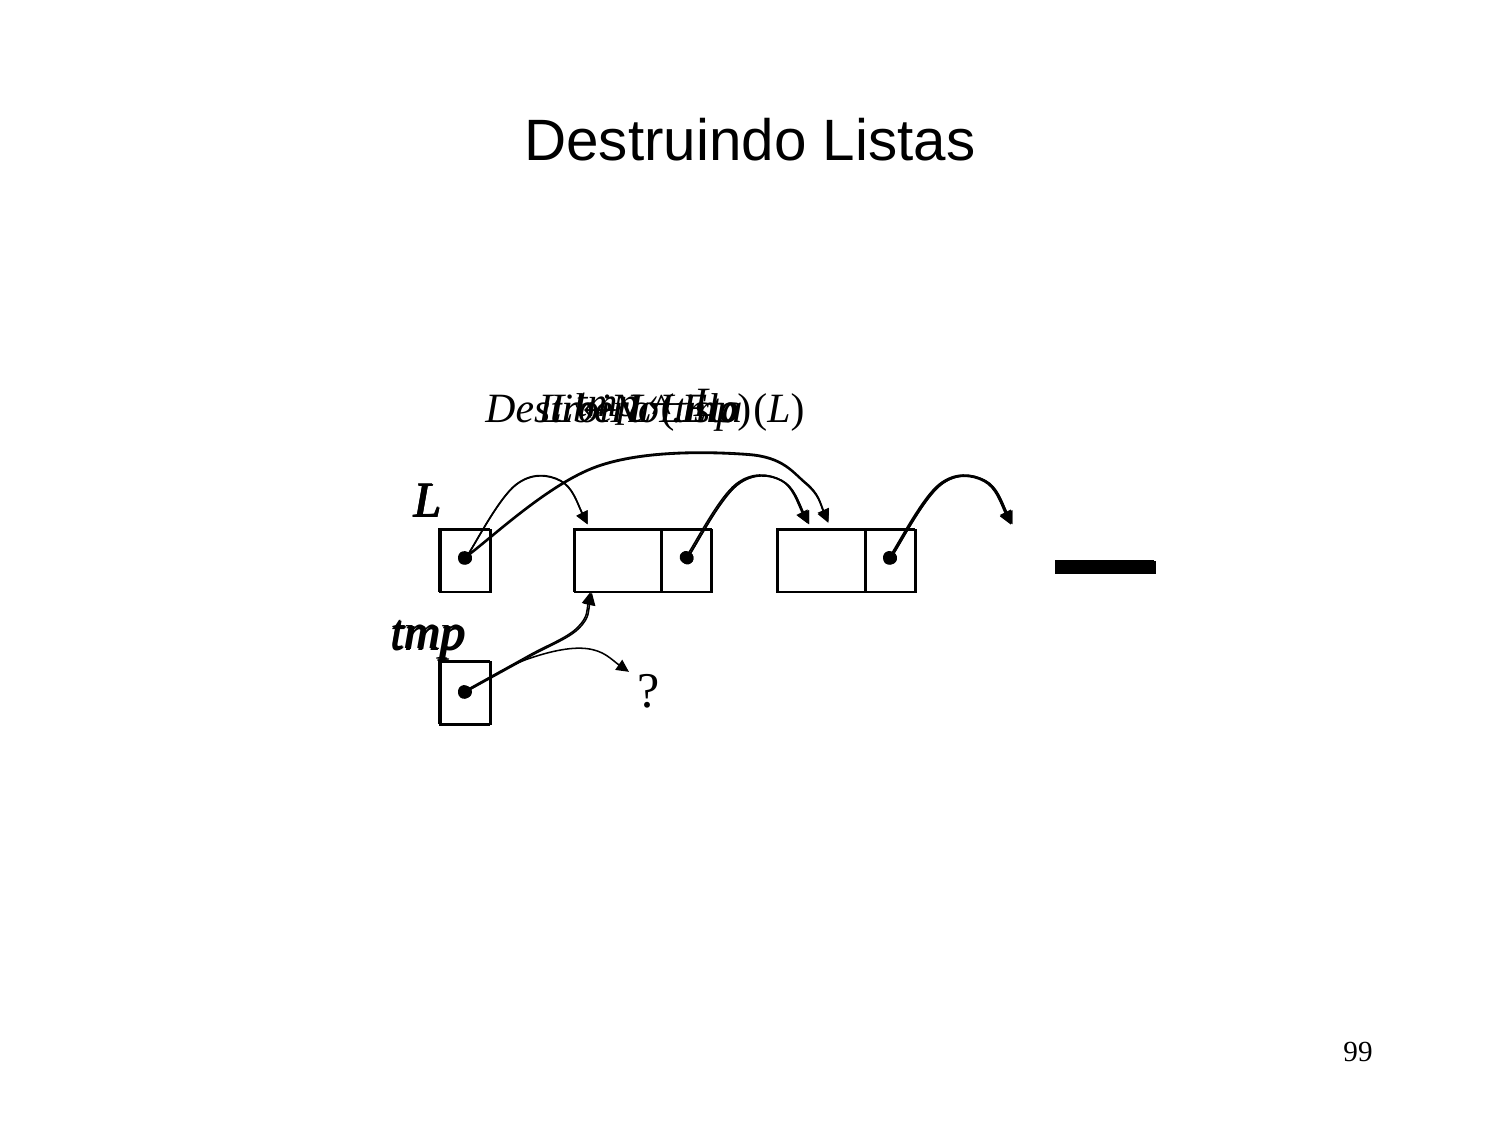

# Destruindo Listas
L  L^.Elo
L
tmp
Libera (tmp)
L
tmp
?
tmp  L
L
tmp
DestroiNoLista (L)
L
99